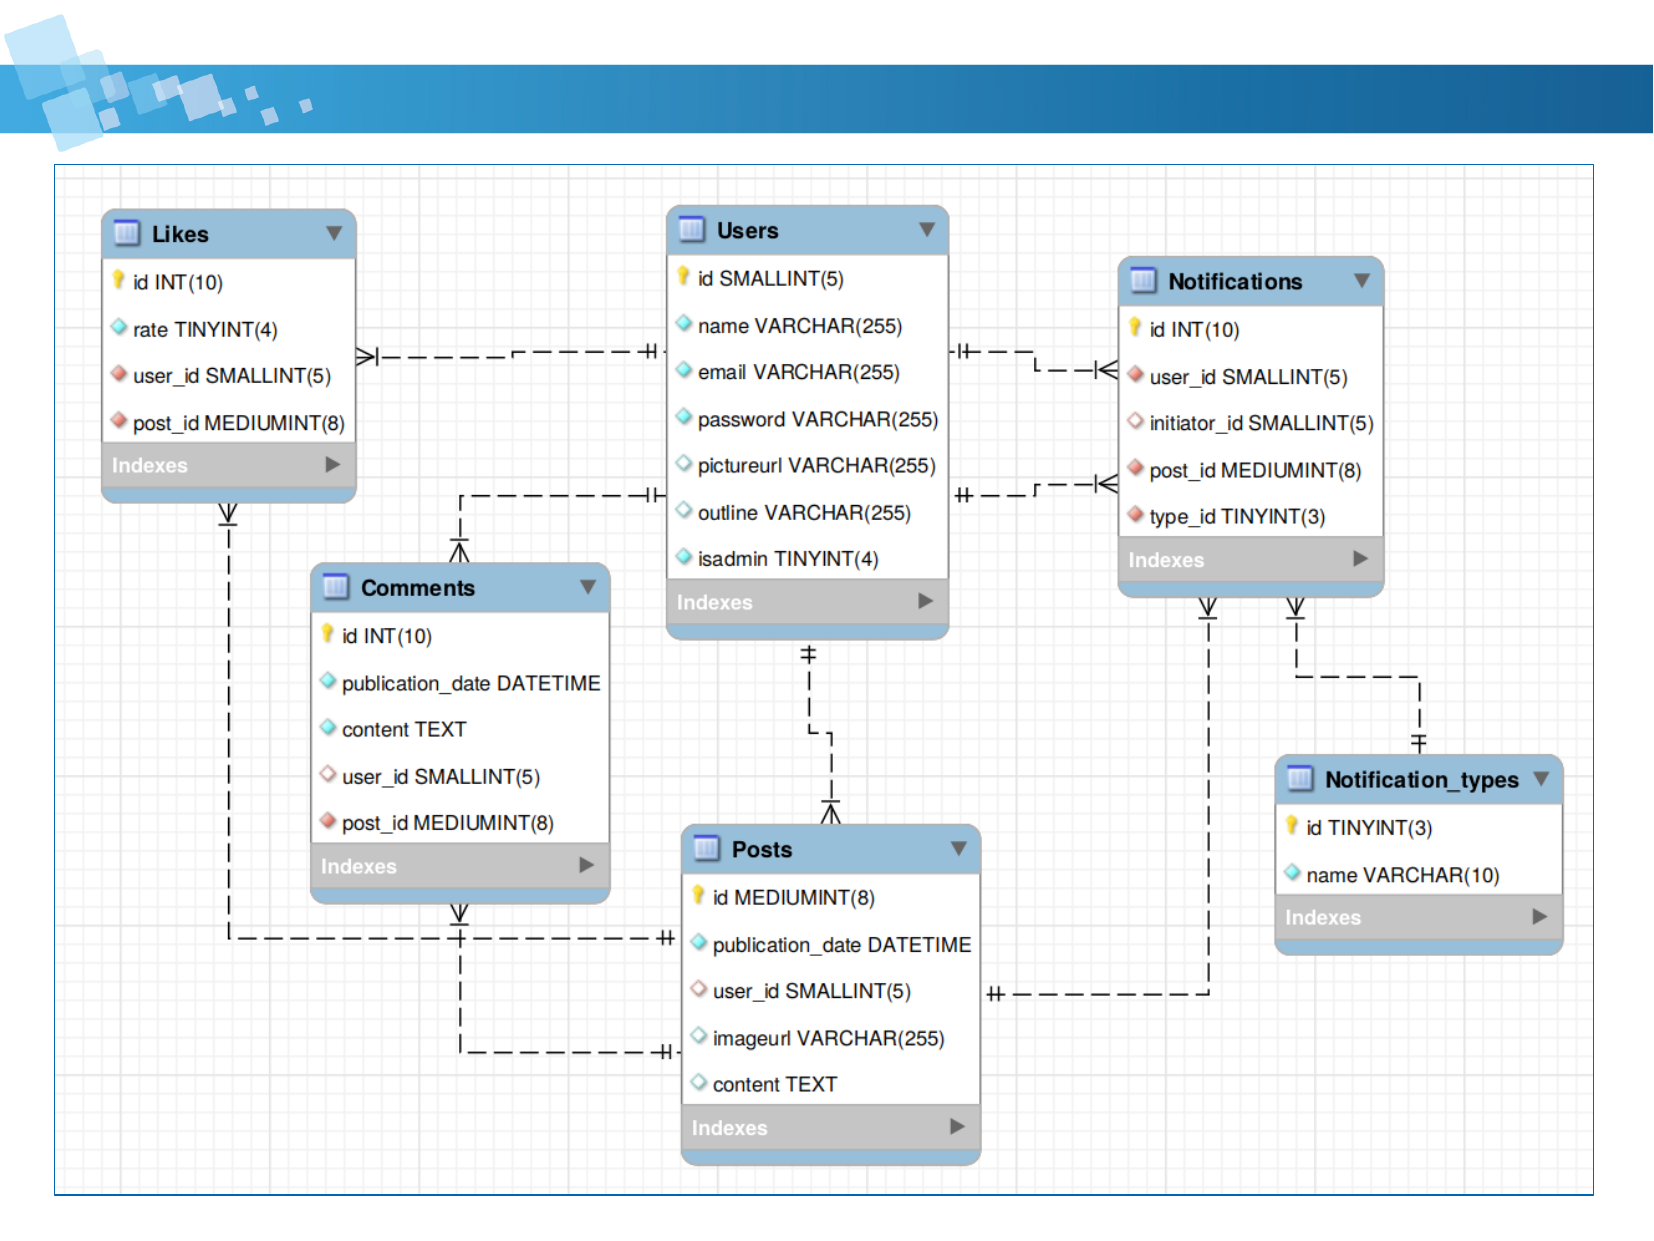

# Base de données MySQL
BDD relationnelle
langage SQL
Structure
ORM
Pas d’ORM utilisé (librairie ‘‘mysql2’’ pour requêtes préparées)
Test de Sequelize + SQLite sur une branche dédiée